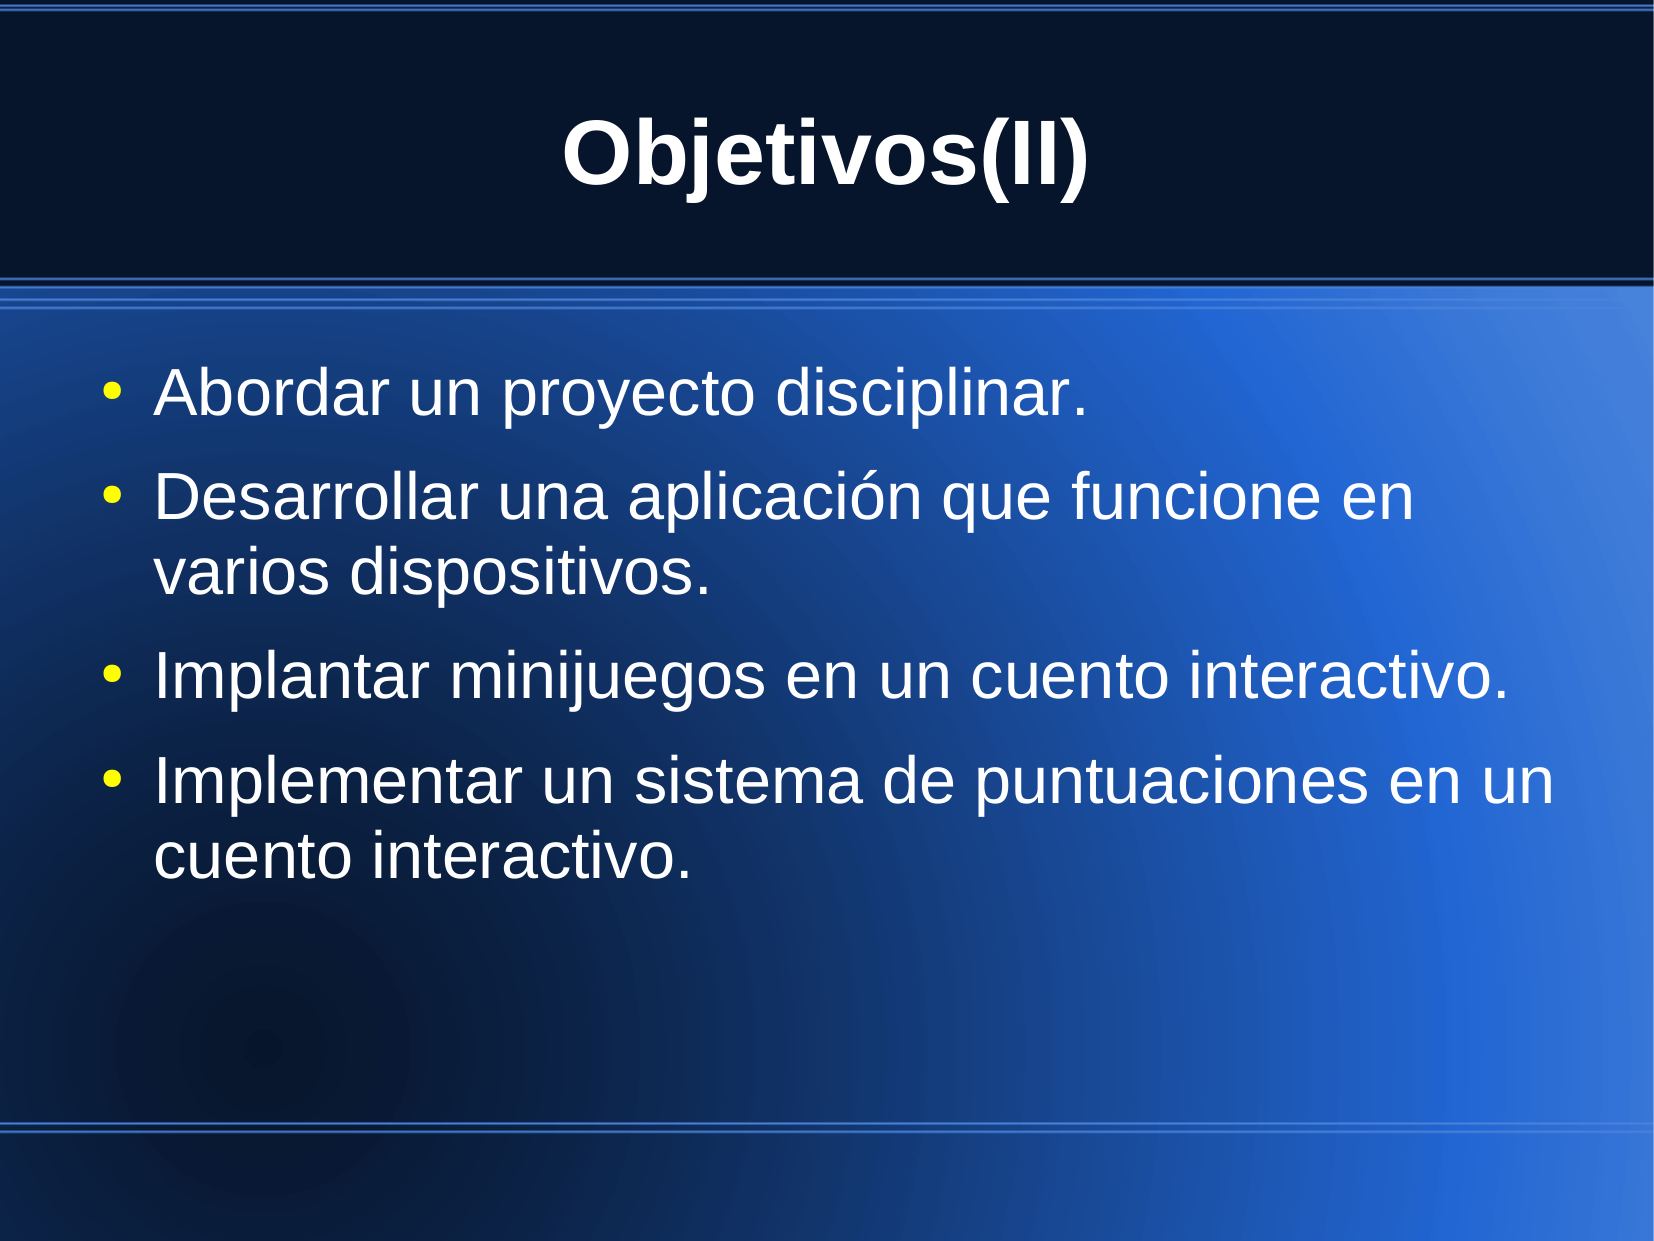

# Objetivos(II)
Abordar un proyecto disciplinar.
Desarrollar una aplicación que funcione en varios dispositivos.
Implantar minijuegos en un cuento interactivo.
Implementar un sistema de puntuaciones en un cuento interactivo.